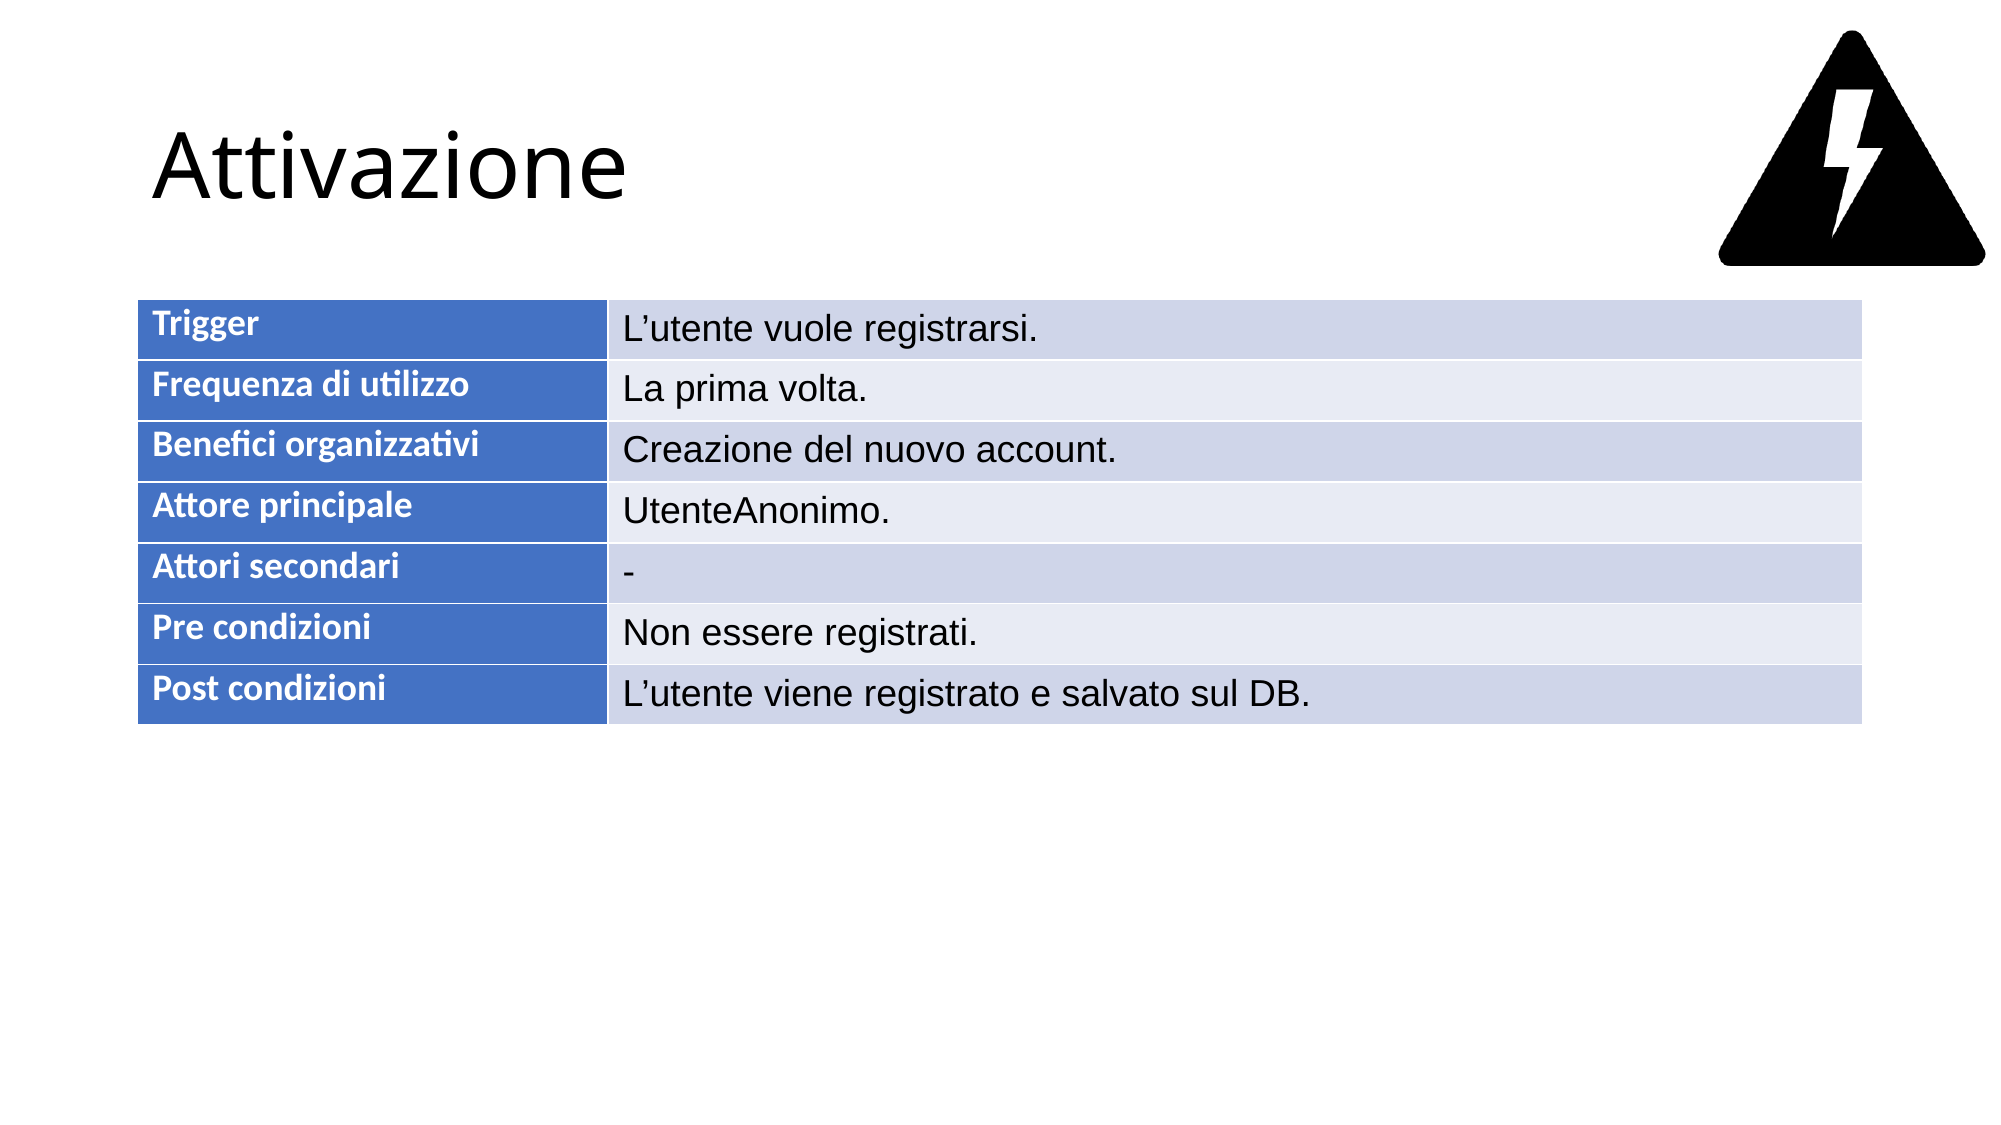

# Attivazione
| Trigger | L’utente vuole registrarsi. |
| --- | --- |
| Frequenza di utilizzo | La prima volta. |
| Benefici organizzativi | Creazione del nuovo account. |
| Attore principale | UtenteAnonimo. |
| Attori secondari | - |
| Pre condizioni | Non essere registrati. |
| Post condizioni | L’utente viene registrato e salvato sul DB. |